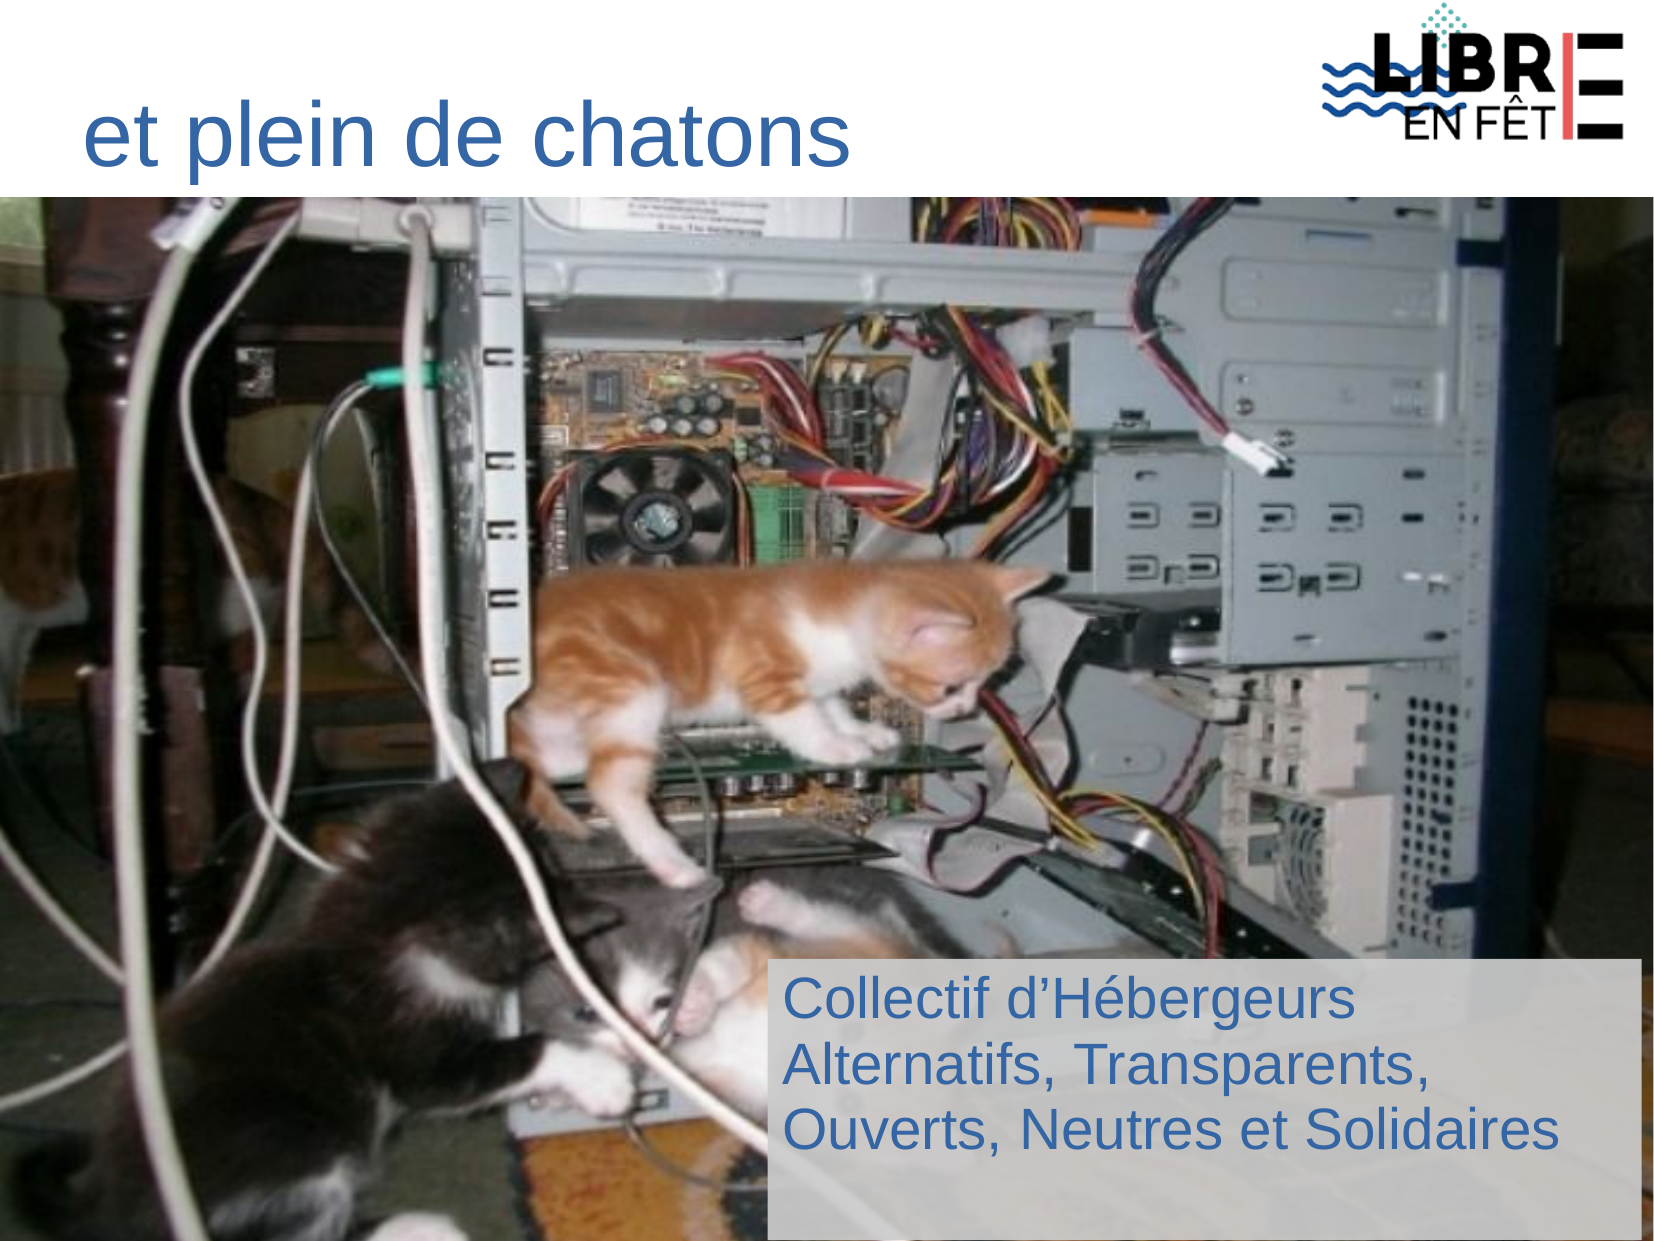

# et plein de chatons
Collectif d’Hébergeurs Alternatifs, Transparents, Ouverts, Neutres et Solidaires